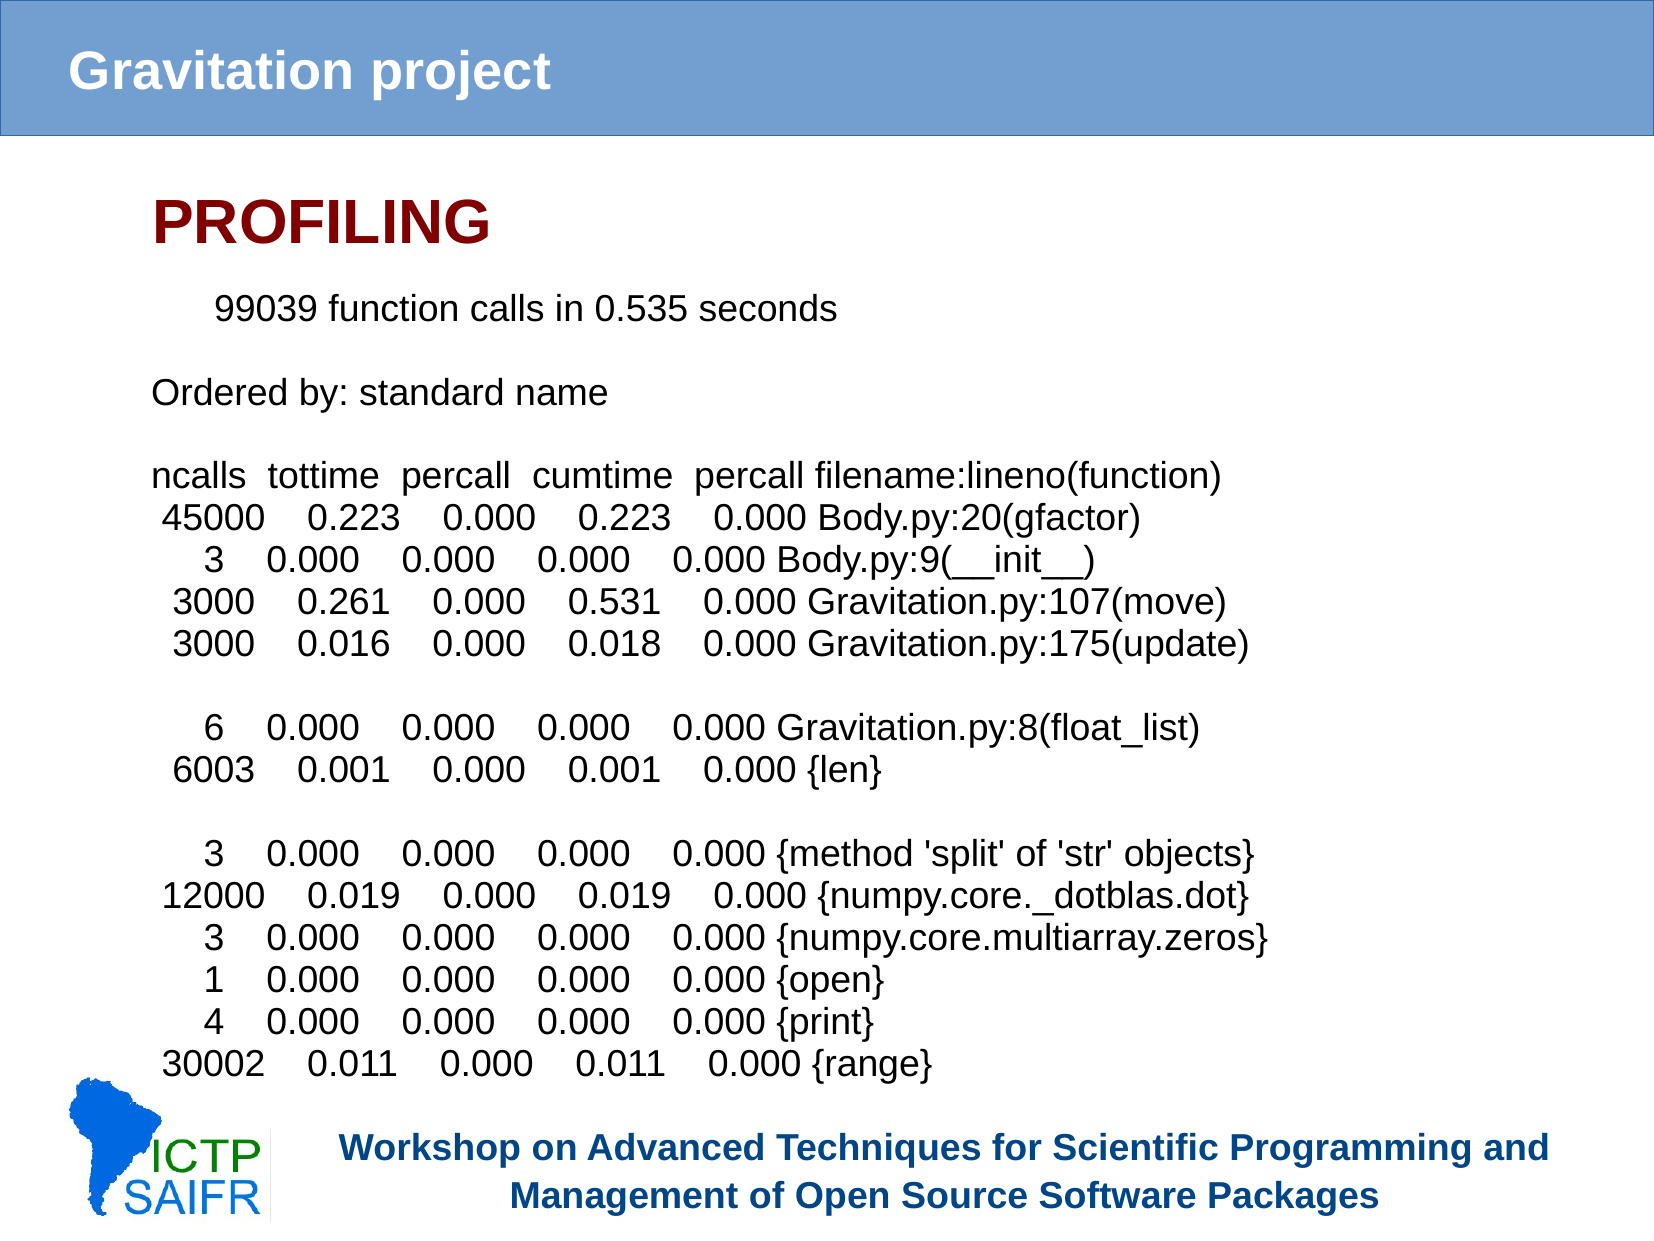

Gravitation project
PROFILING
 99039 function calls in 0.535 seconds
 Ordered by: standard name
 ncalls tottime percall cumtime percall filename:lineno(function)
 45000 0.223 0.000 0.223 0.000 Body.py:20(gfactor)
 3 0.000 0.000 0.000 0.000 Body.py:9(__init__)
 3000 0.261 0.000 0.531 0.000 Gravitation.py:107(move)
 3000 0.016 0.000 0.018 0.000 Gravitation.py:175(update)
 6 0.000 0.000 0.000 0.000 Gravitation.py:8(float_list)
 6003 0.001 0.000 0.001 0.000 {len}
 3 0.000 0.000 0.000 0.000 {method 'split' of 'str' objects}
 12000 0.019 0.000 0.019 0.000 {numpy.core._dotblas.dot}
 3 0.000 0.000 0.000 0.000 {numpy.core.multiarray.zeros}
 1 0.000 0.000 0.000 0.000 {open}
 4 0.000 0.000 0.000 0.000 {print}
 30002 0.011 0.000 0.011 0.000 {range}
Workshop on Advanced Techniques for Scientific Programming and Management of Open Source Software Packages